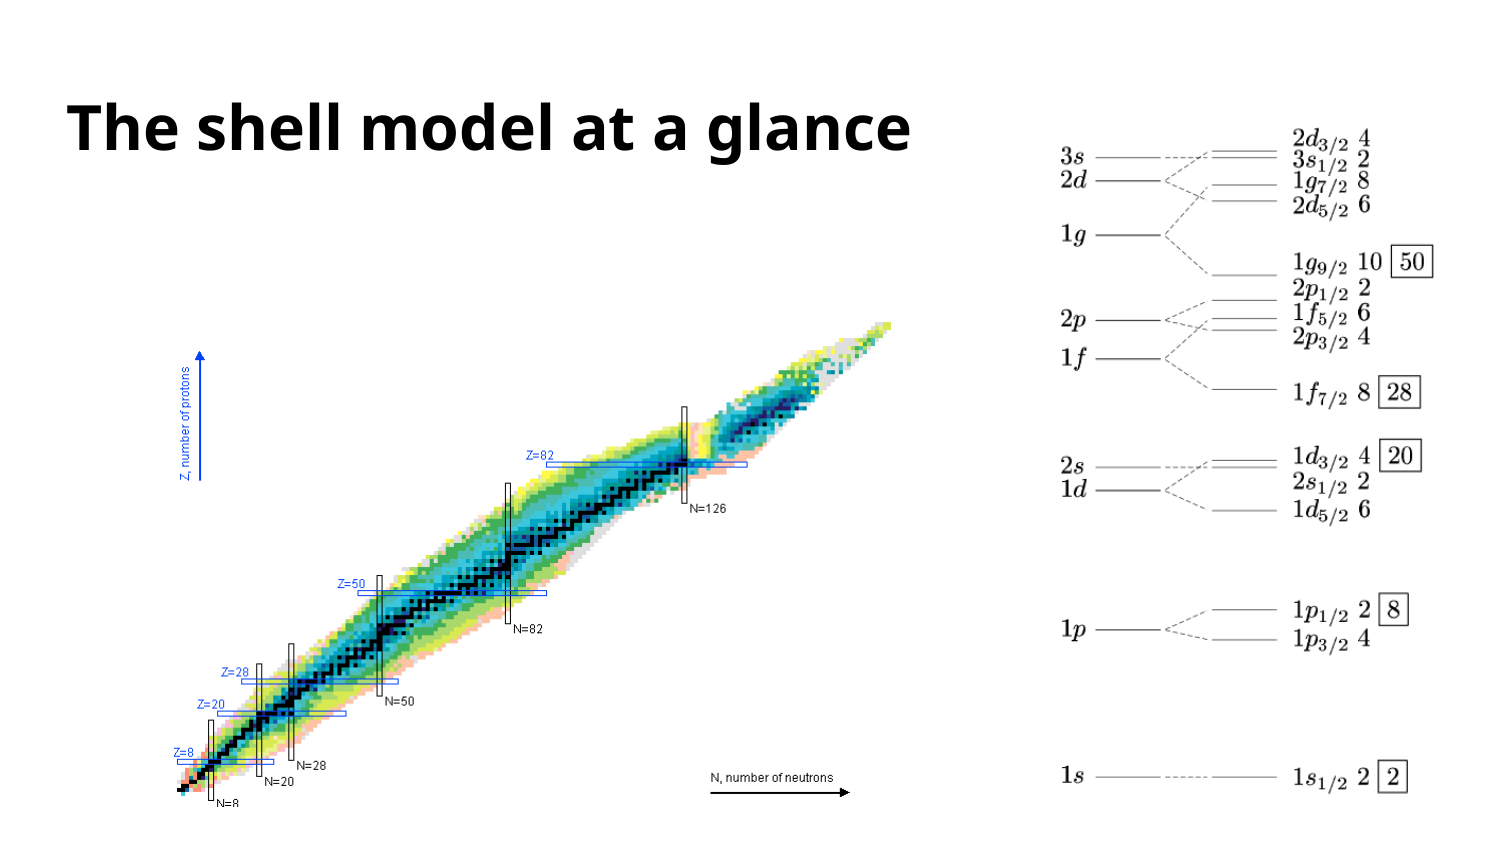

# The shell model at a glance